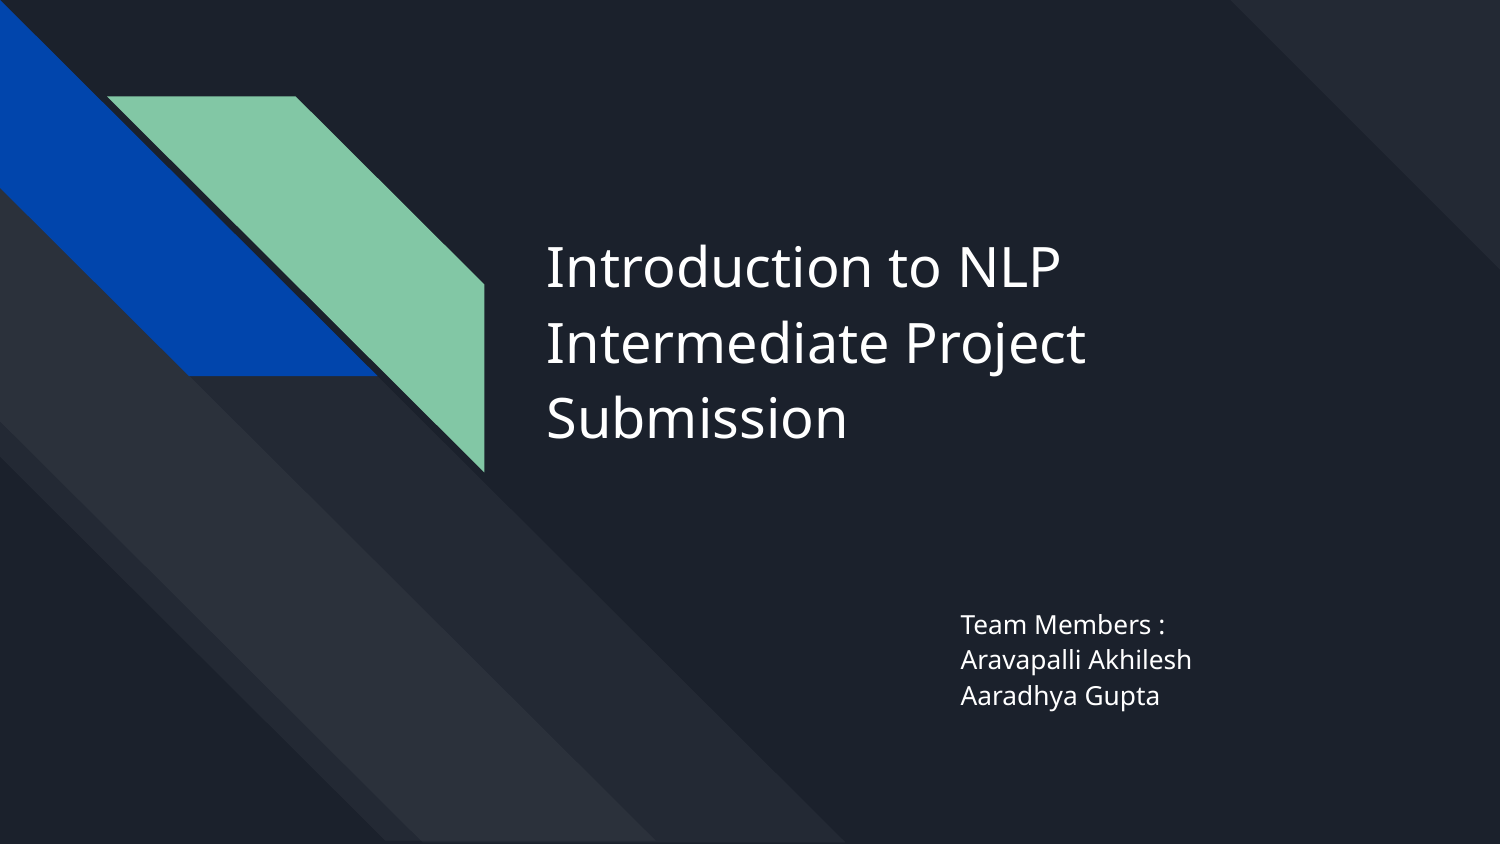

# Introduction to NLP Intermediate Project Submission
Team Members :
Aravapalli Akhilesh
Aaradhya Gupta